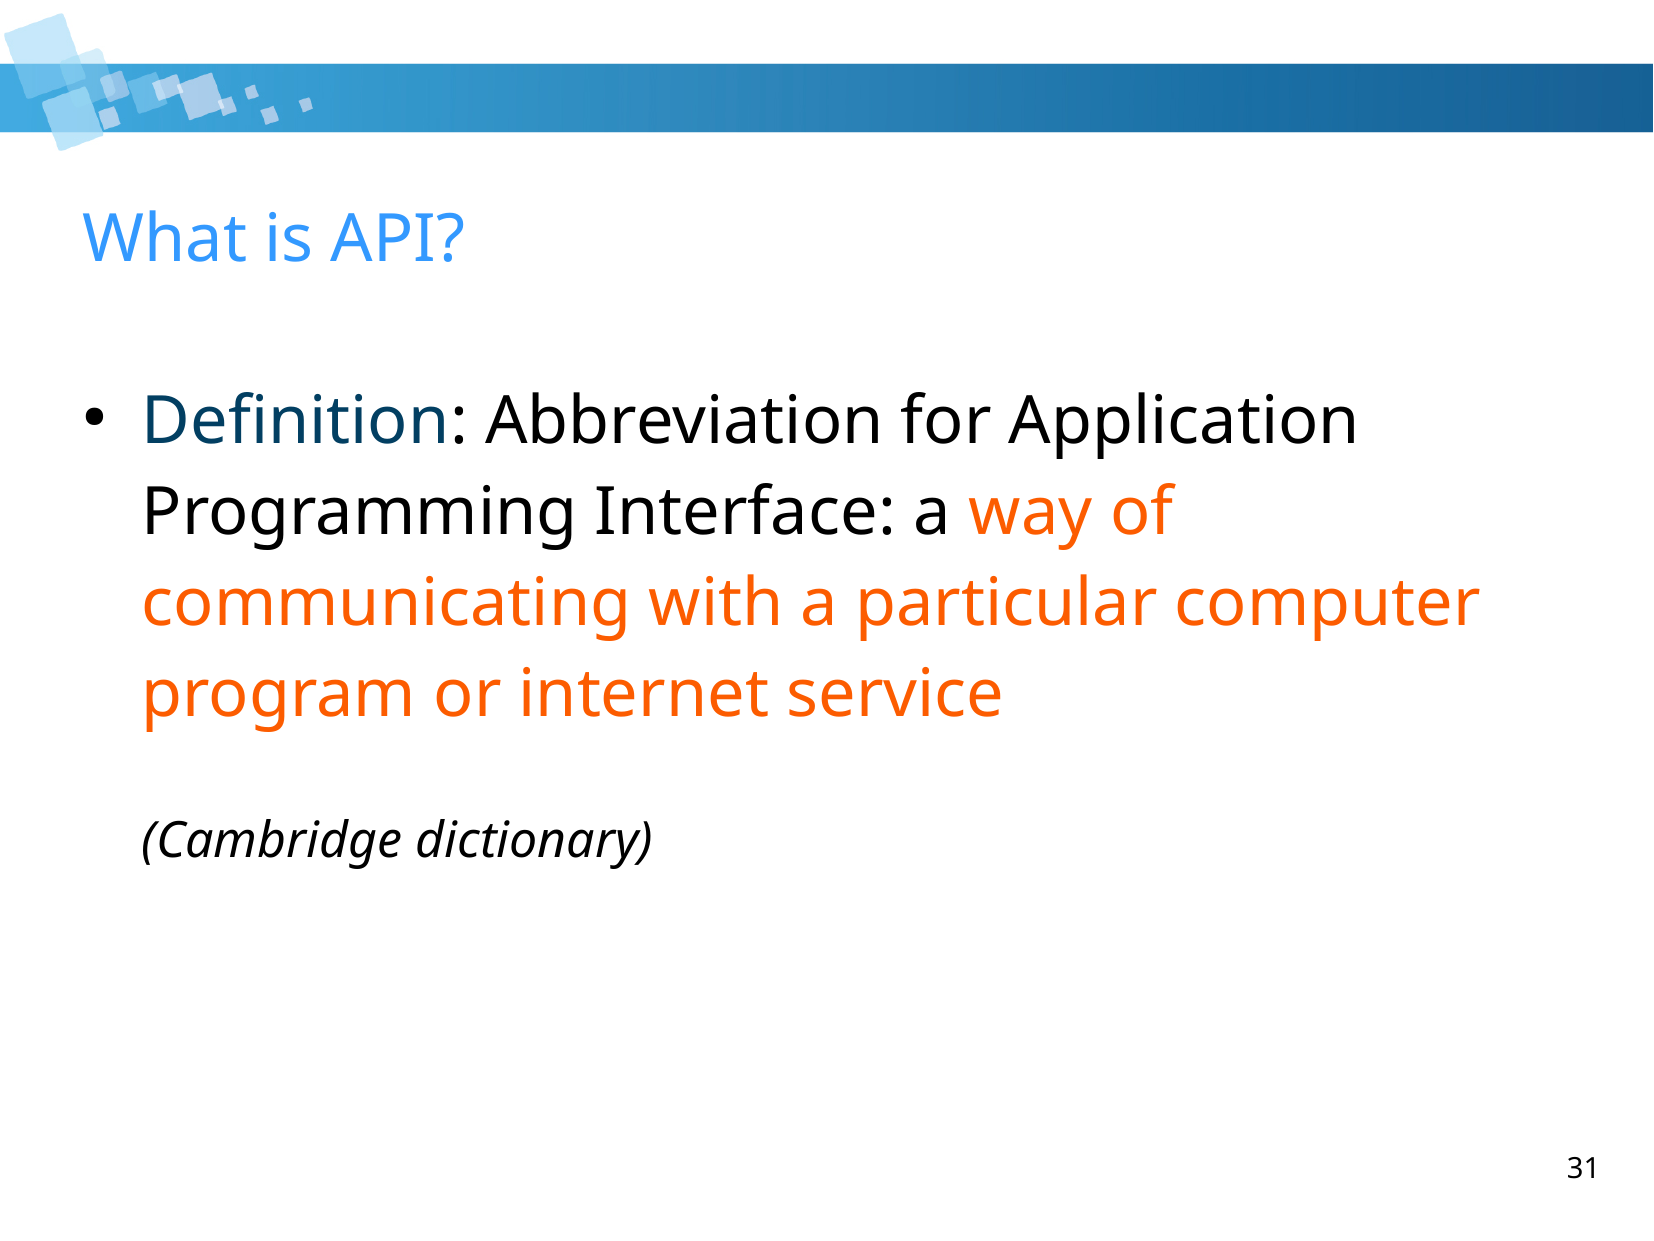

# What is API?
Definition: Abbreviation for Application Programming Interface: a way of communicating with a particular computer program or internet service
(Cambridge dictionary)
31